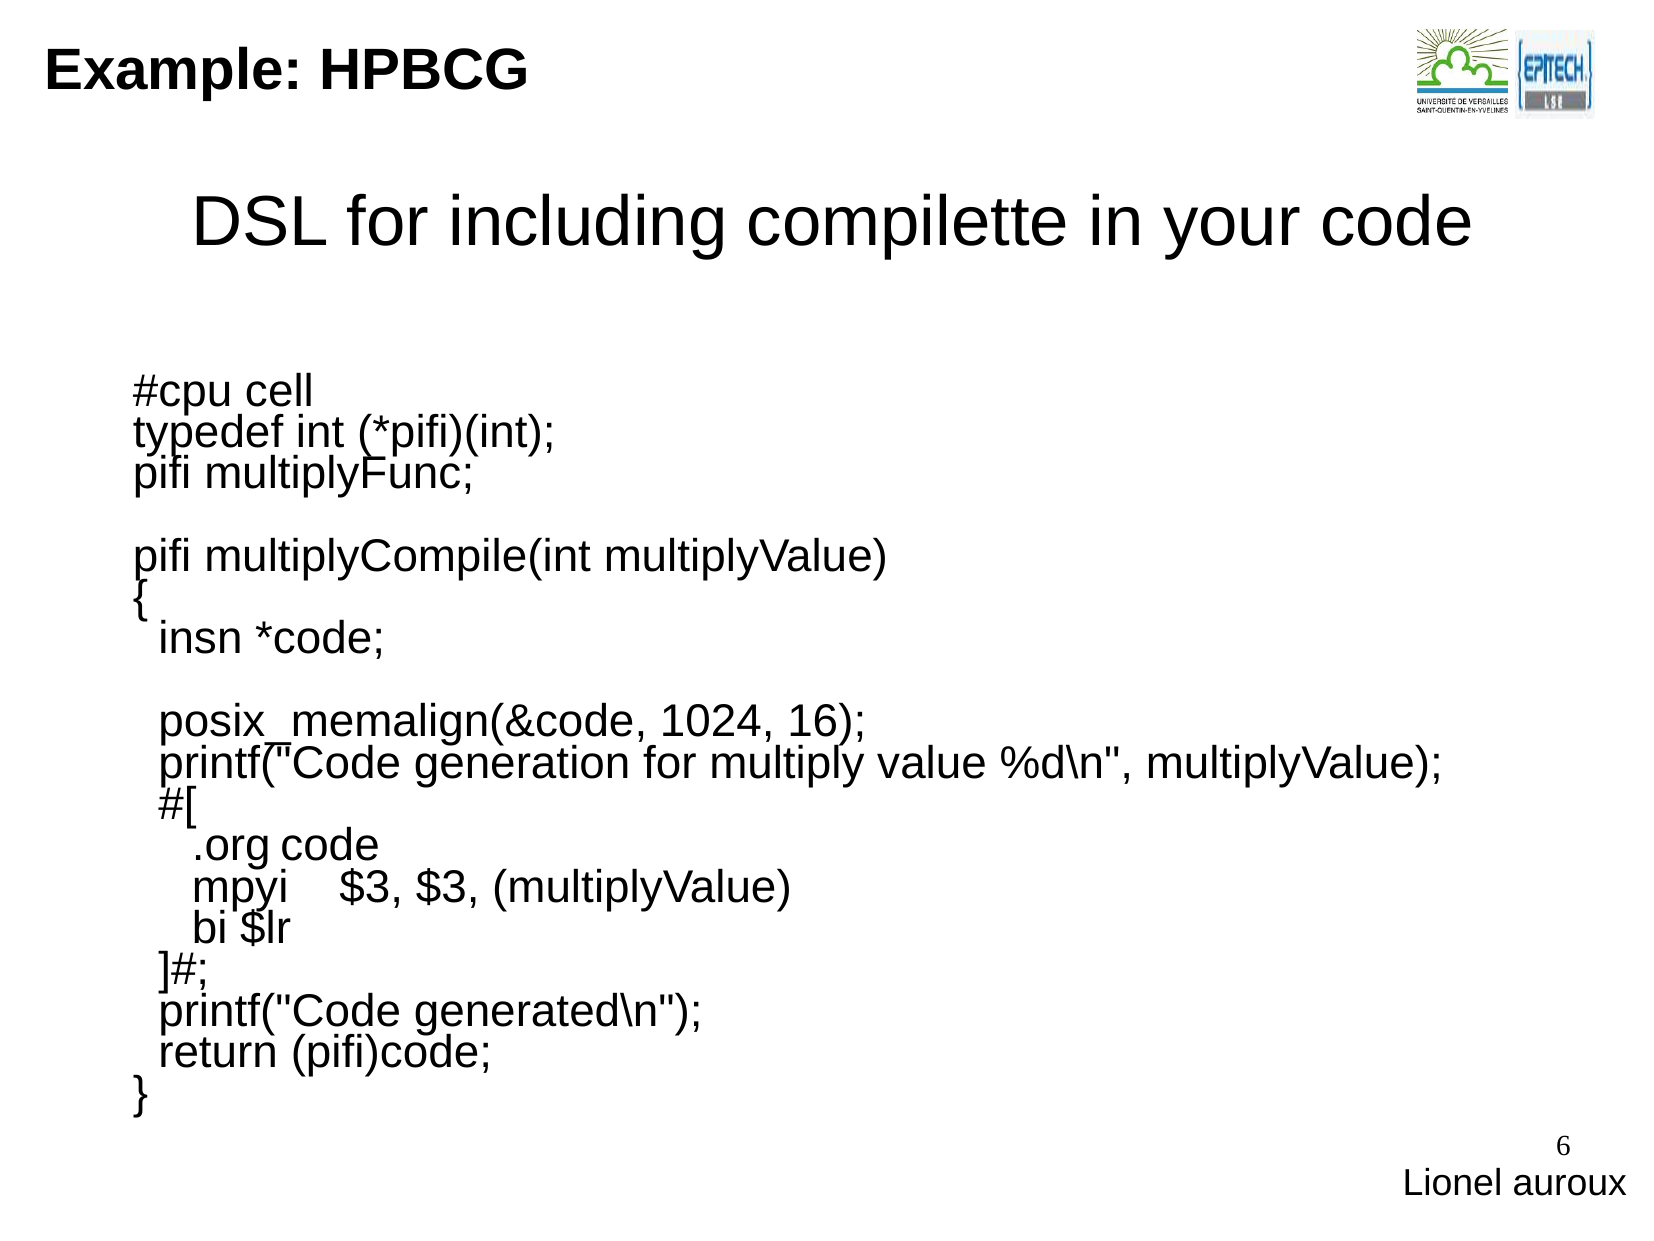

Example: HPBCG
		DSL for including compilette in your code
#cpu cell
typedef int (*pifi)(int);
pifi multiplyFunc;
pifi multiplyCompile(int multiplyValue)
{
 insn *code;
 posix_memalign(&code, 1024, 16);
 printf("Code generation for multiply value %d\n", multiplyValue);
 #[
	.org	code
	mpyi $3, $3, (multiplyValue)
	bi $lr
 ]#;
 printf("Code generated\n");
 return (pifi)code;
}
6
Lionel auroux